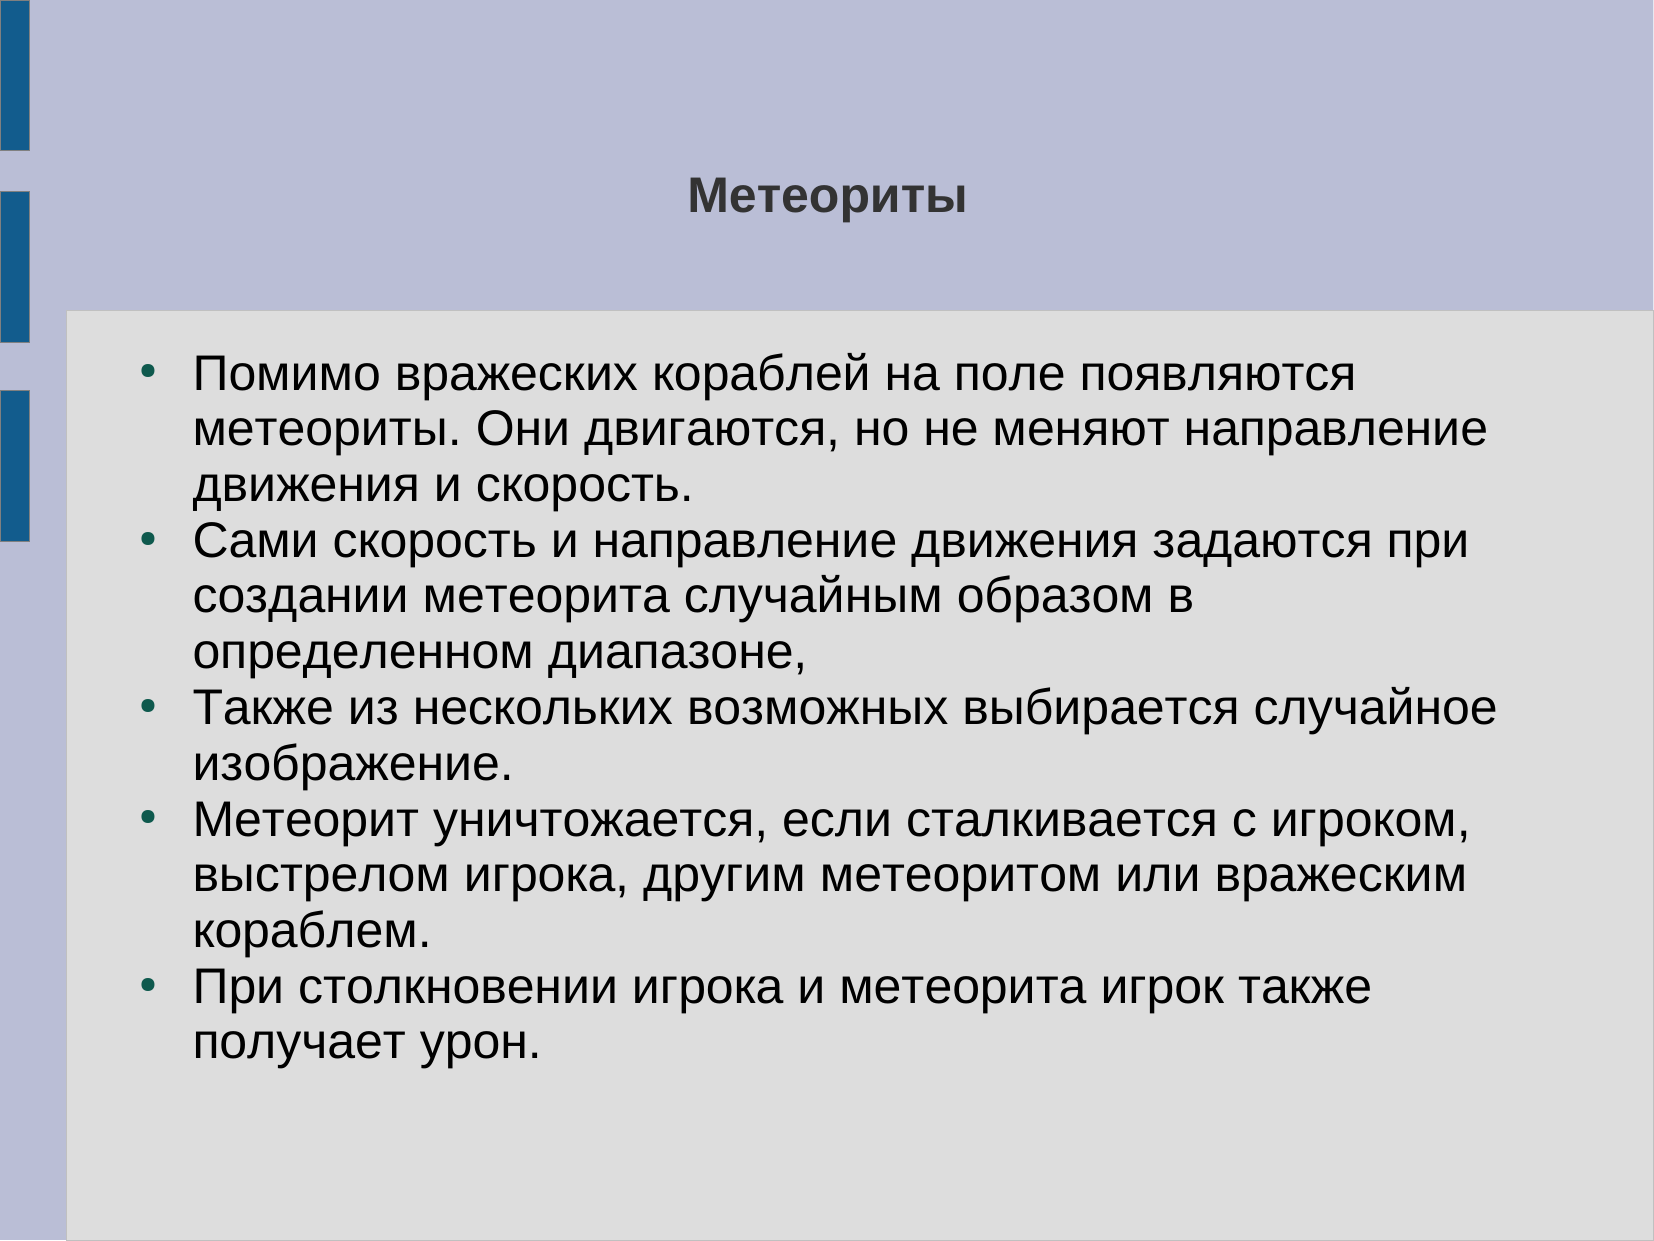

# Метеориты
Помимо вражеских кораблей на поле появляются метеориты. Они двигаются, но не меняют направление движения и скорость.
Сами скорость и направление движения задаются при создании метеорита случайным образом в определенном диапазоне,
Также из нескольких возможных выбирается случайное изображение.
Метеорит уничтожается, если сталкивается с игроком, выстрелом игрока, другим метеоритом или вражеским кораблем.
При столкновении игрока и метеорита игрок также получает урон.